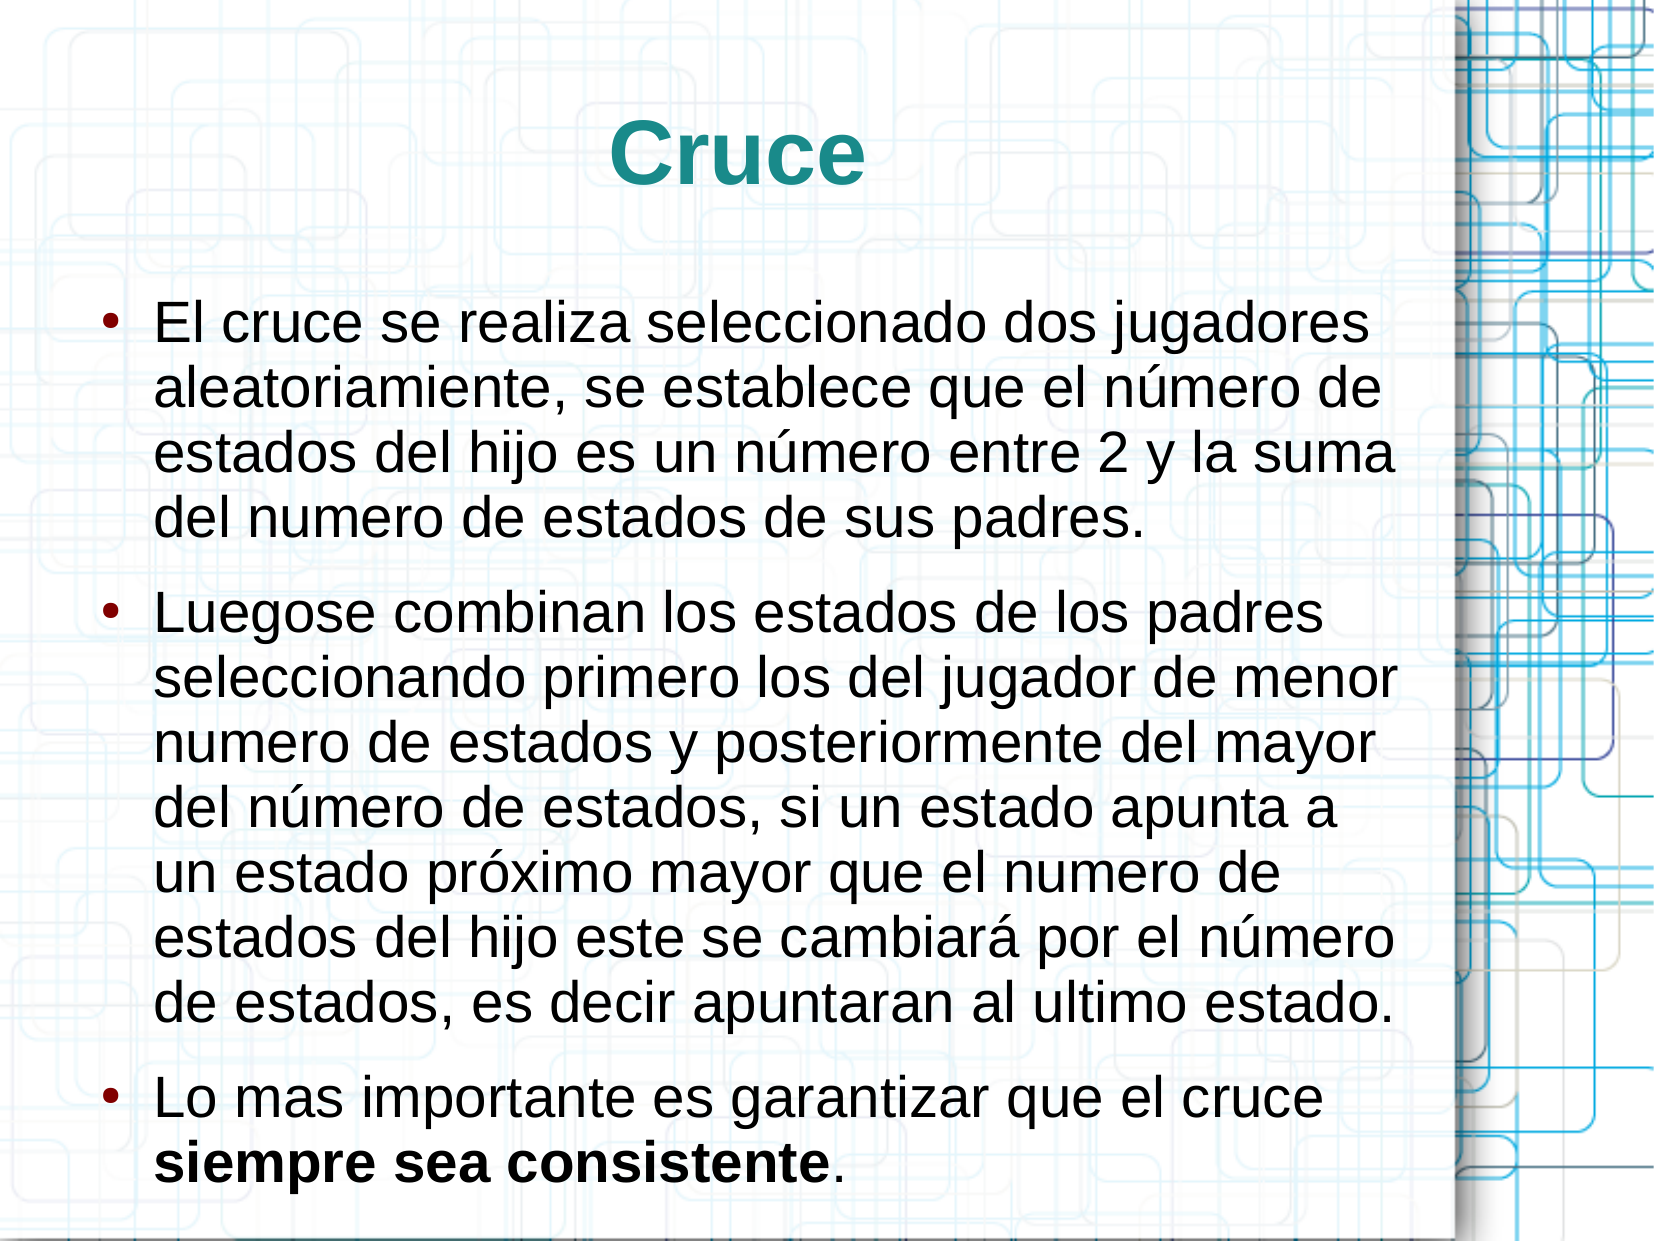

# Cruce
El cruce se realiza seleccionado dos jugadores aleatoriamiente, se establece que el número de estados del hijo es un número entre 2 y la suma del numero de estados de sus padres.
Luegose combinan los estados de los padres seleccionando primero los del jugador de menor numero de estados y posteriormente del mayor del número de estados, si un estado apunta a un estado próximo mayor que el numero de estados del hijo este se cambiará por el número de estados, es decir apuntaran al ultimo estado.
Lo mas importante es garantizar que el cruce siempre sea consistente.